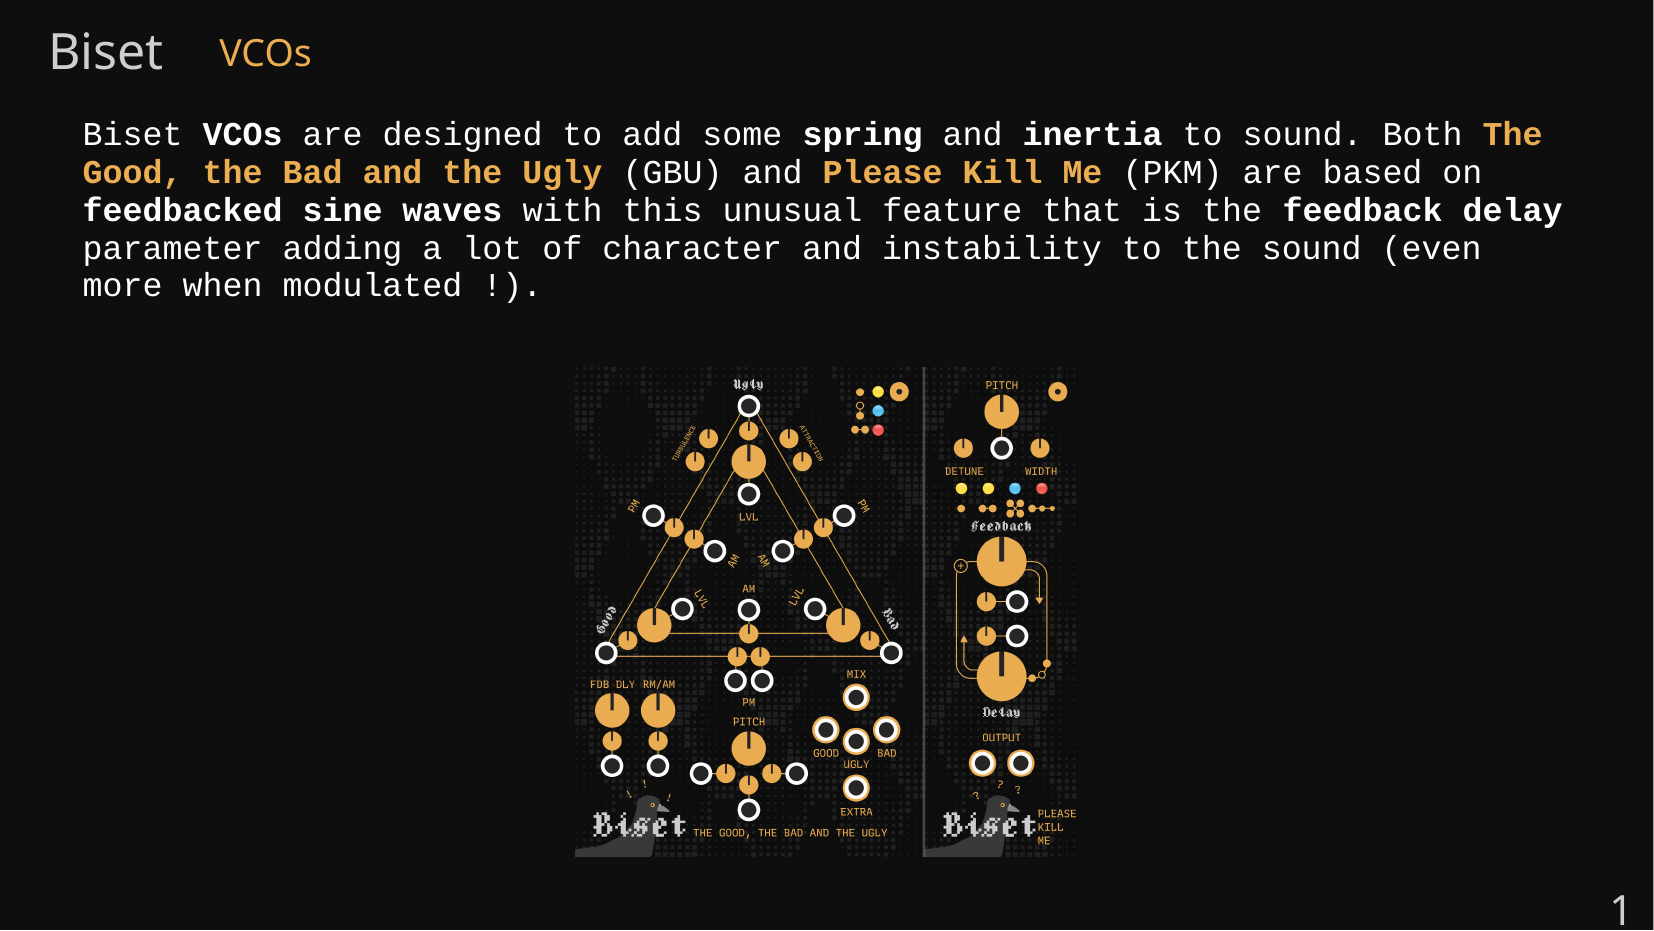

# Biset
VCOs
Biset VCOs are designed to add some spring and inertia to sound. Both The Good, the Bad and the Ugly (GBU) and Please Kill Me (PKM) are based on feedbacked sine waves with this unusual feature that is the feedback delay parameter adding a lot of character and instability to the sound (even more when modulated !).
1